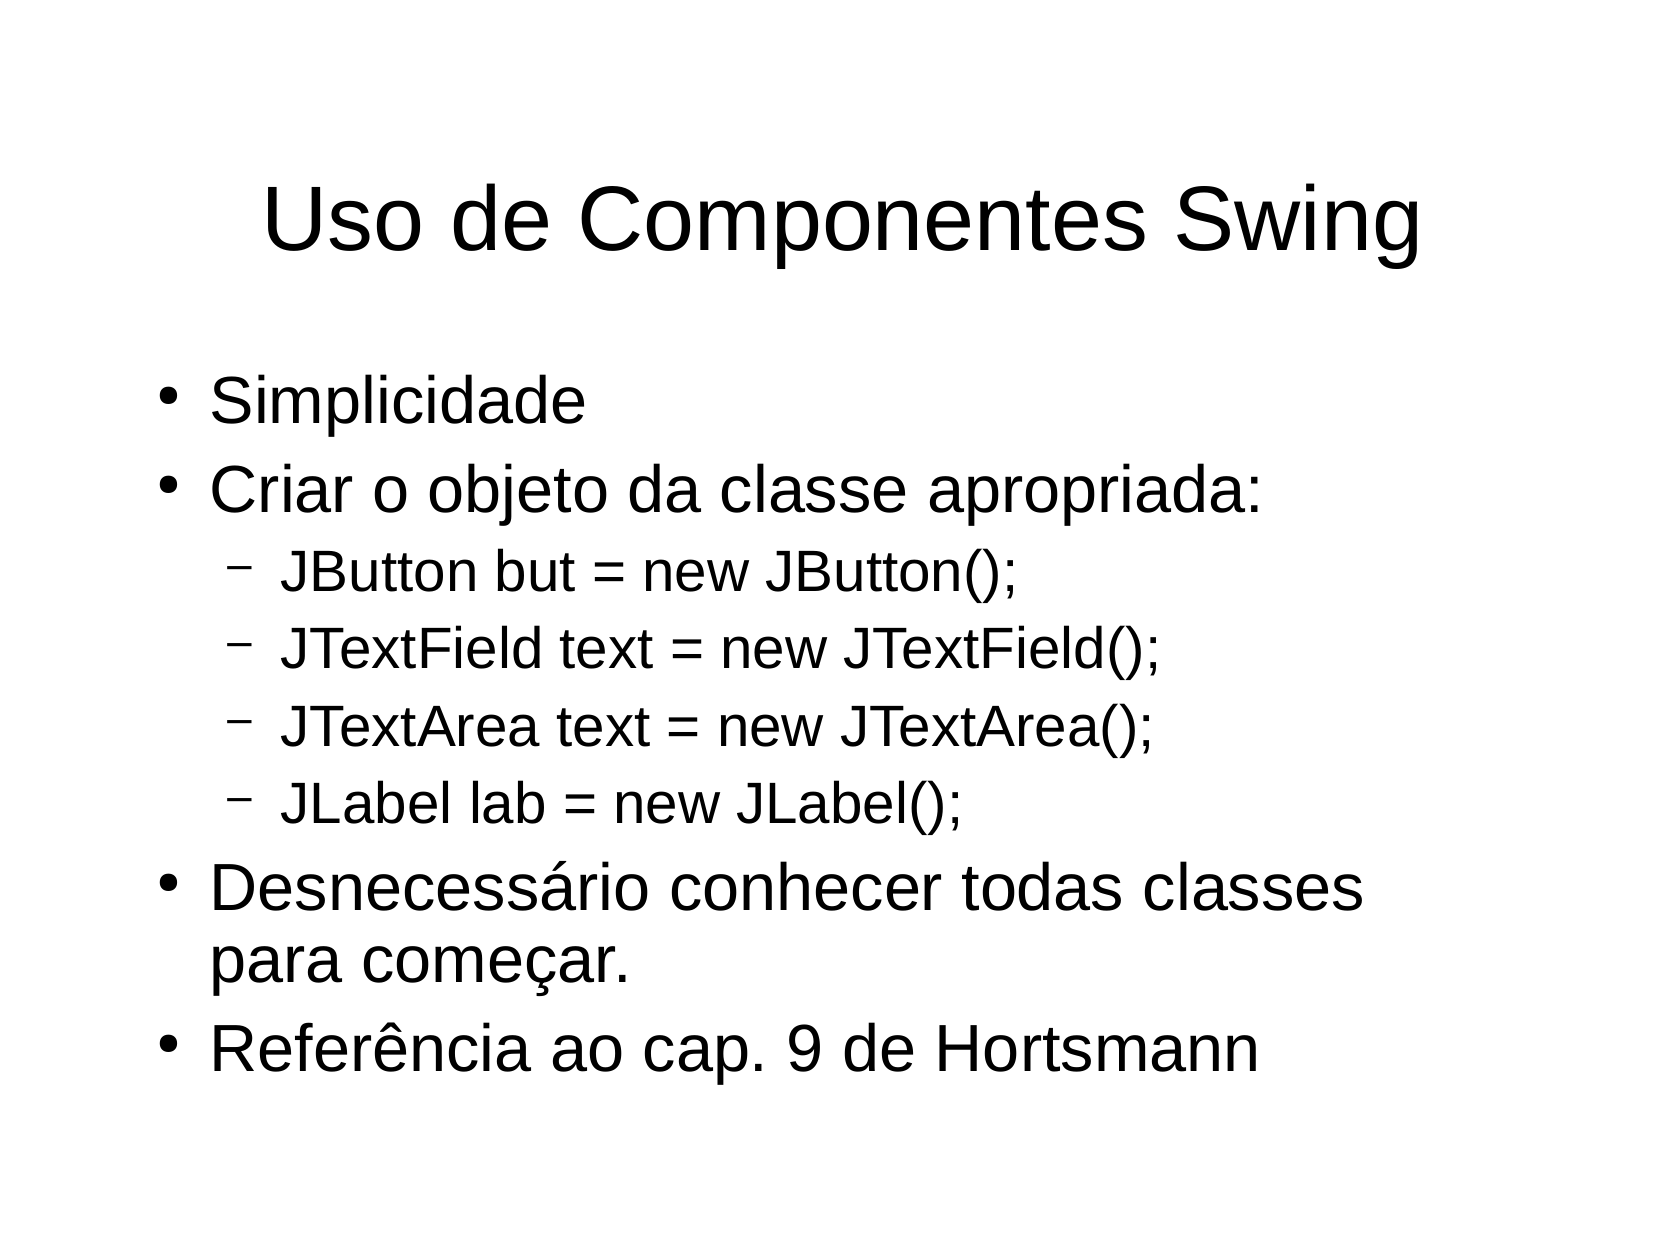

# Uso de Componentes Swing
Simplicidade
Criar o objeto da classe apropriada:
JButton but = new JButton();
JTextField text = new JTextField();
JTextArea text = new JTextArea();
JLabel lab = new JLabel();
Desnecessário conhecer todas classes para começar.
Referência ao cap. 9 de Hortsmann